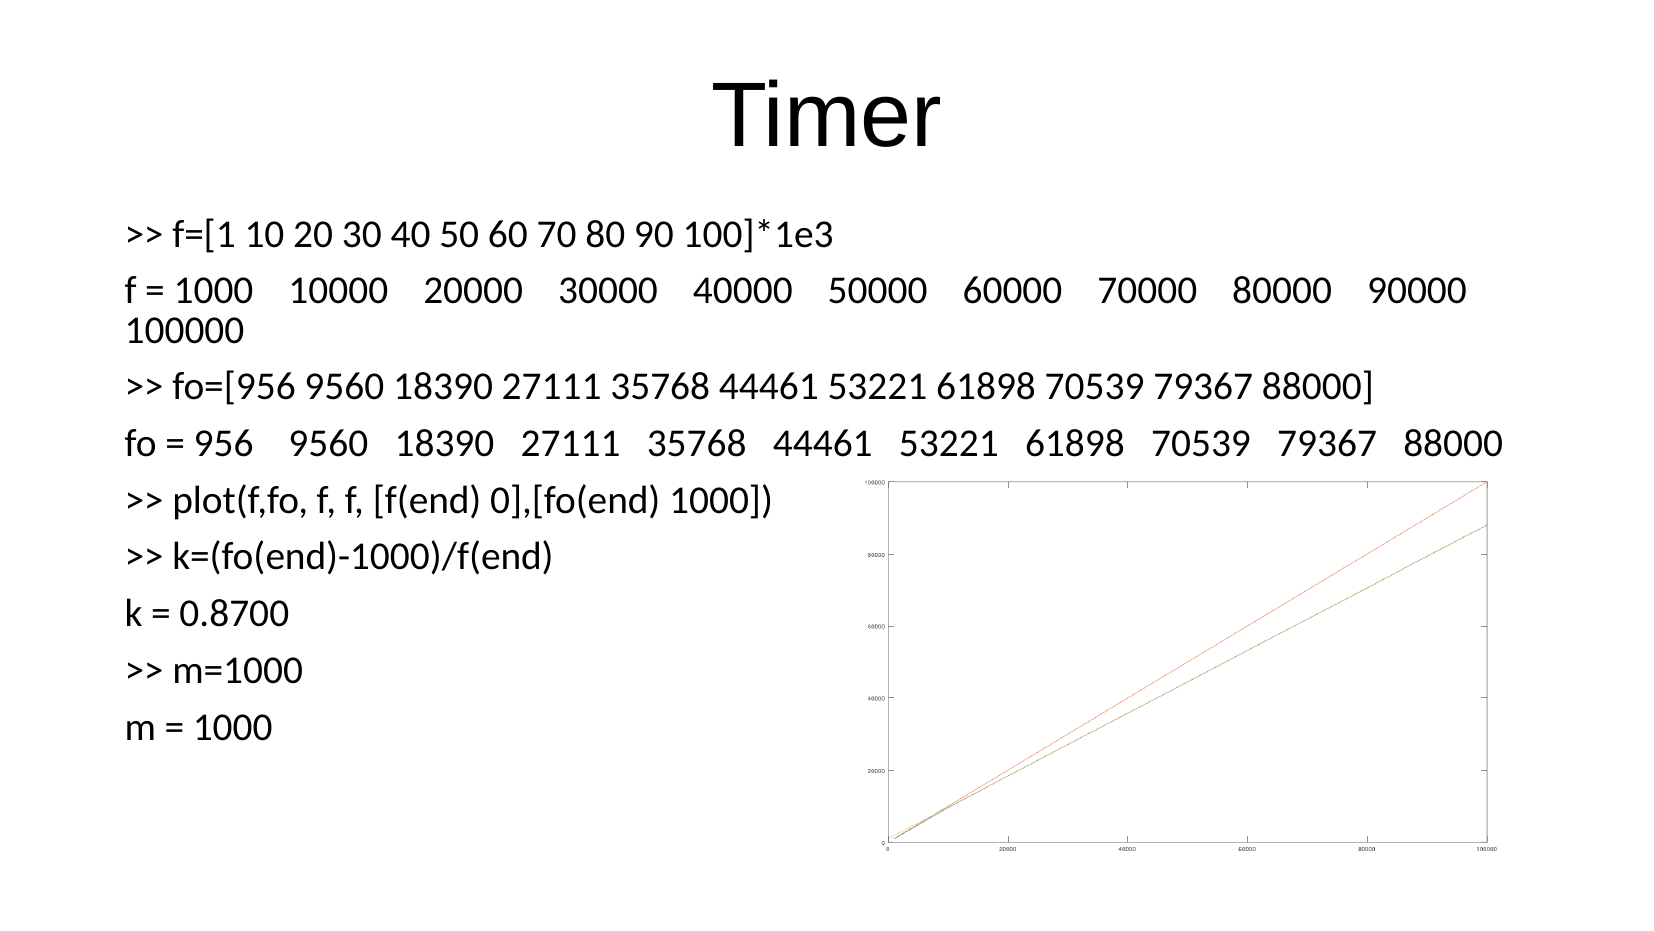

# Timer
>> f=[1 10 20 30 40 50 60 70 80 90 100]*1e3
f = 1000 10000 20000 30000 40000 50000 60000 70000 80000 90000 100000
>> fo=[956 9560 18390 27111 35768 44461 53221 61898 70539 79367 88000]
fo = 956 9560 18390 27111 35768 44461 53221 61898 70539 79367 88000
>> plot(f,fo, f, f, [f(end) 0],[fo(end) 1000])
>> k=(fo(end)-1000)/f(end)
k = 0.8700
>> m=1000
m = 1000